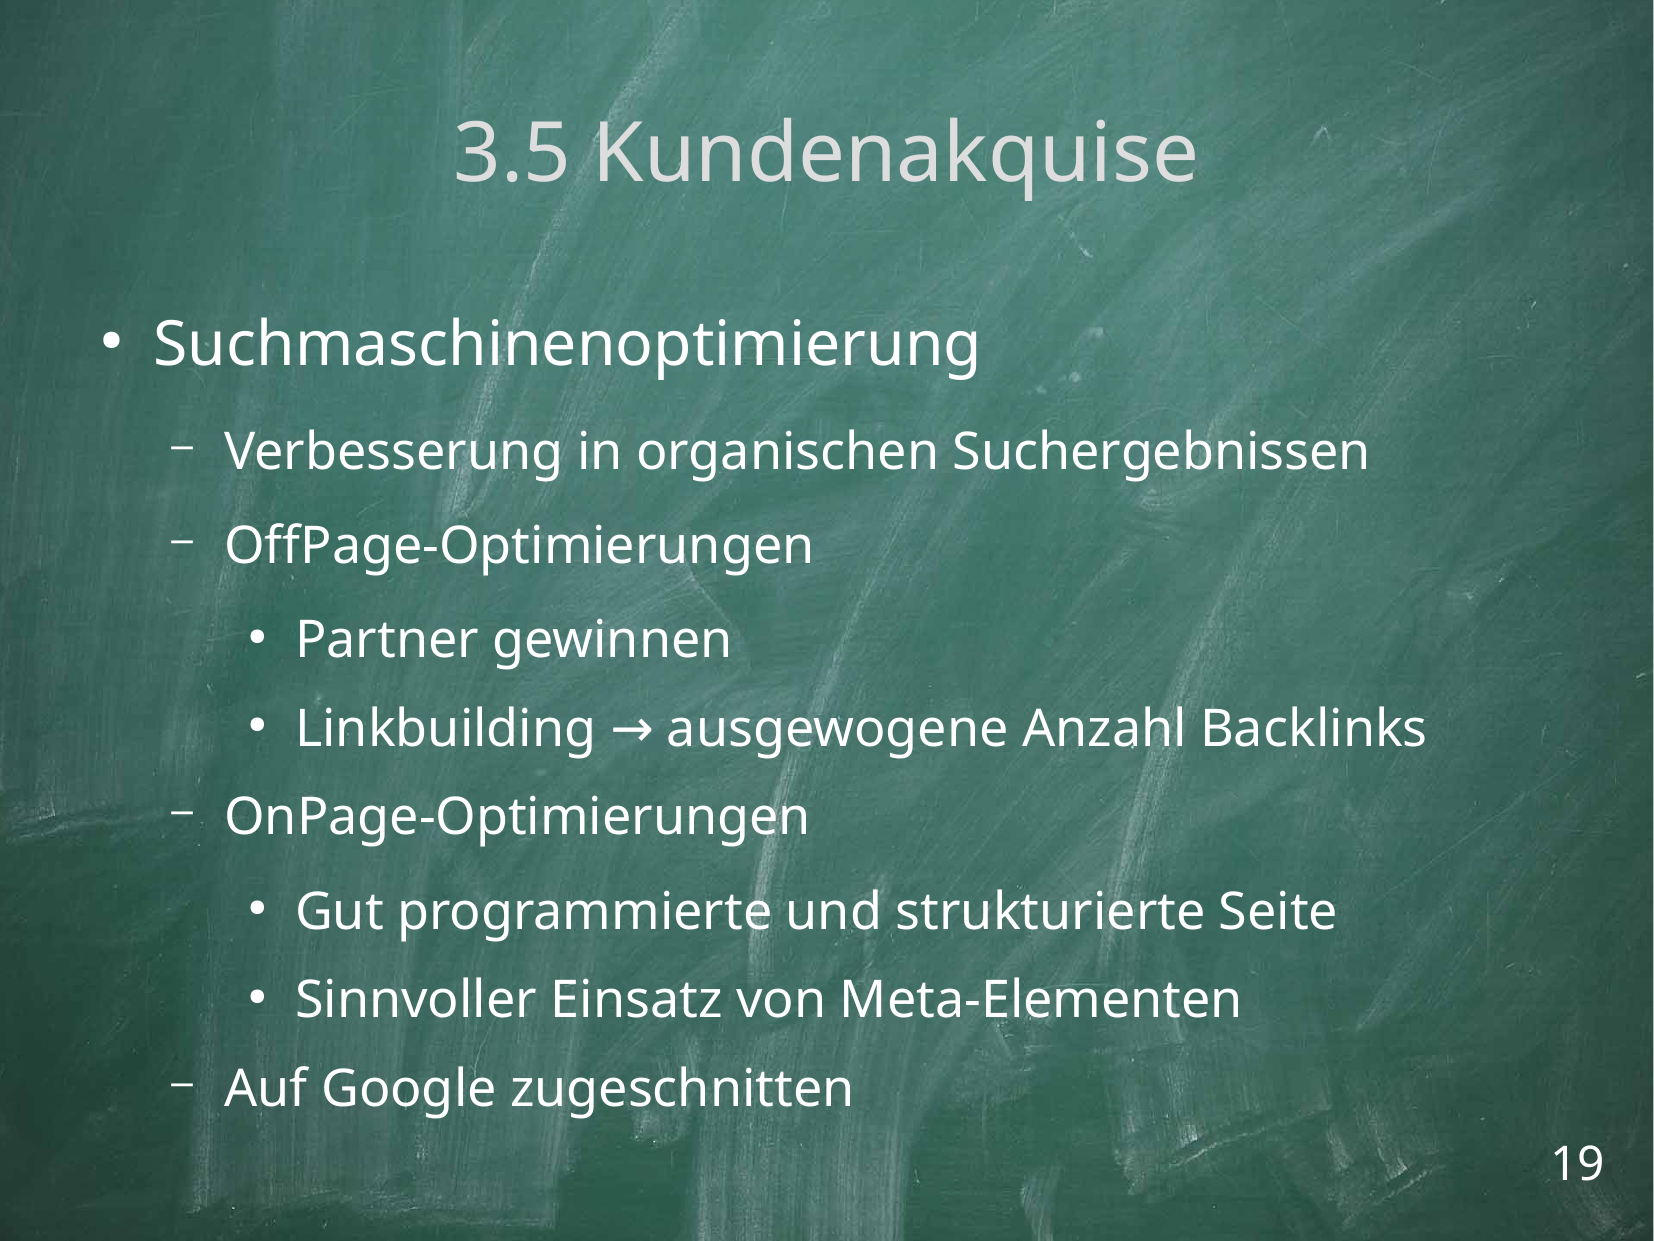

# 3.5 Kundenakquise
Suchmaschinenoptimierung
Verbesserung in organischen Suchergebnissen
OffPage-Optimierungen
Partner gewinnen
Linkbuilding → ausgewogene Anzahl Backlinks
OnPage-Optimierungen
Gut programmierte und strukturierte Seite
Sinnvoller Einsatz von Meta-Elementen
Auf Google zugeschnitten
19
Mittelstufenprojekt: Personal Kanban